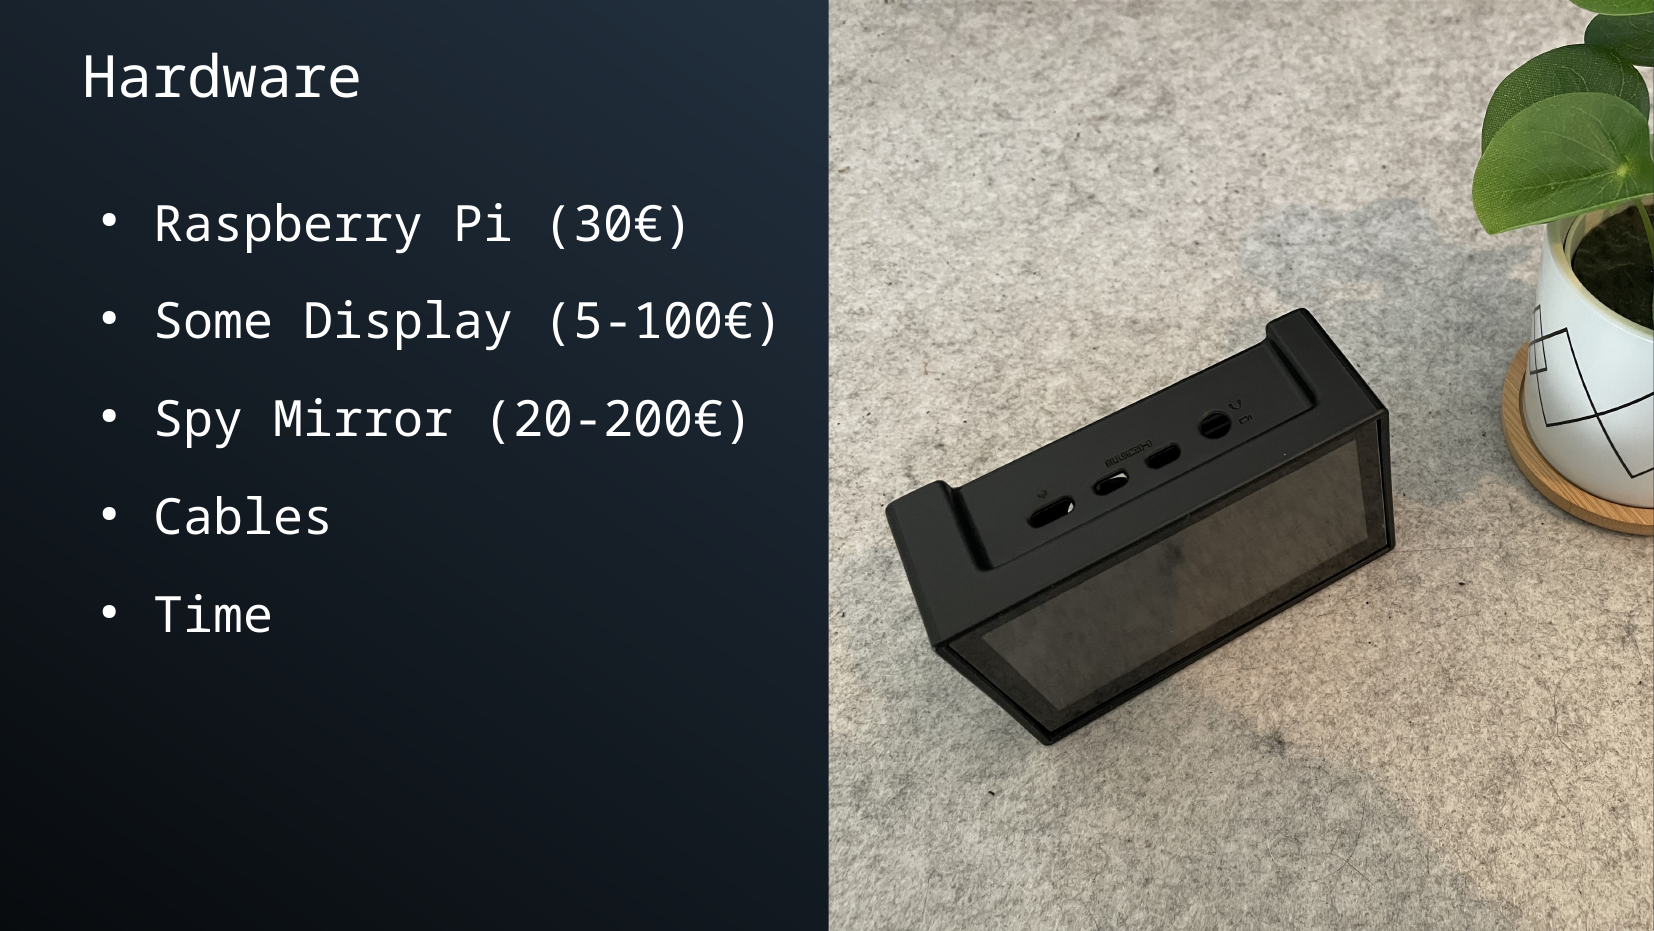

Hardware
# Raspberry Pi (30€)
Some Display (5-100€)
Spy Mirror (20-200€)
Cables
Time